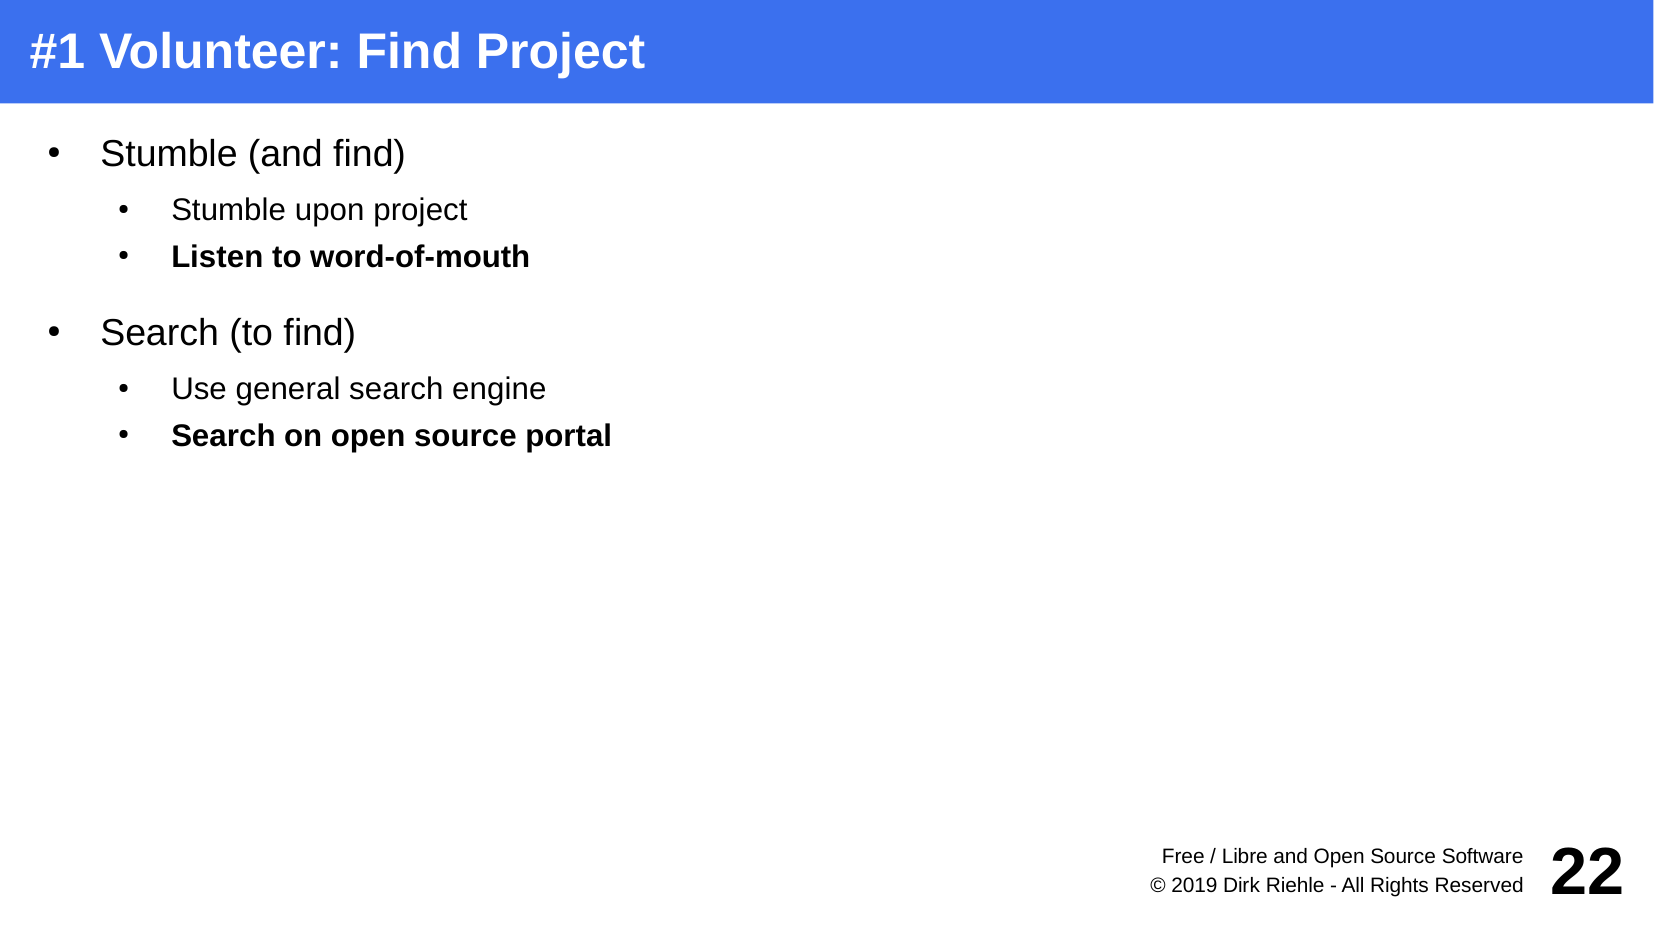

# #1 Volunteer: Find Project
Stumble (and find)
Stumble upon project
Listen to word-of-mouth
Search (to find)
Use general search engine
Search on open source portal
Free / Libre and Open Source Software
22
© 2019 Dirk Riehle - All Rights Reserved